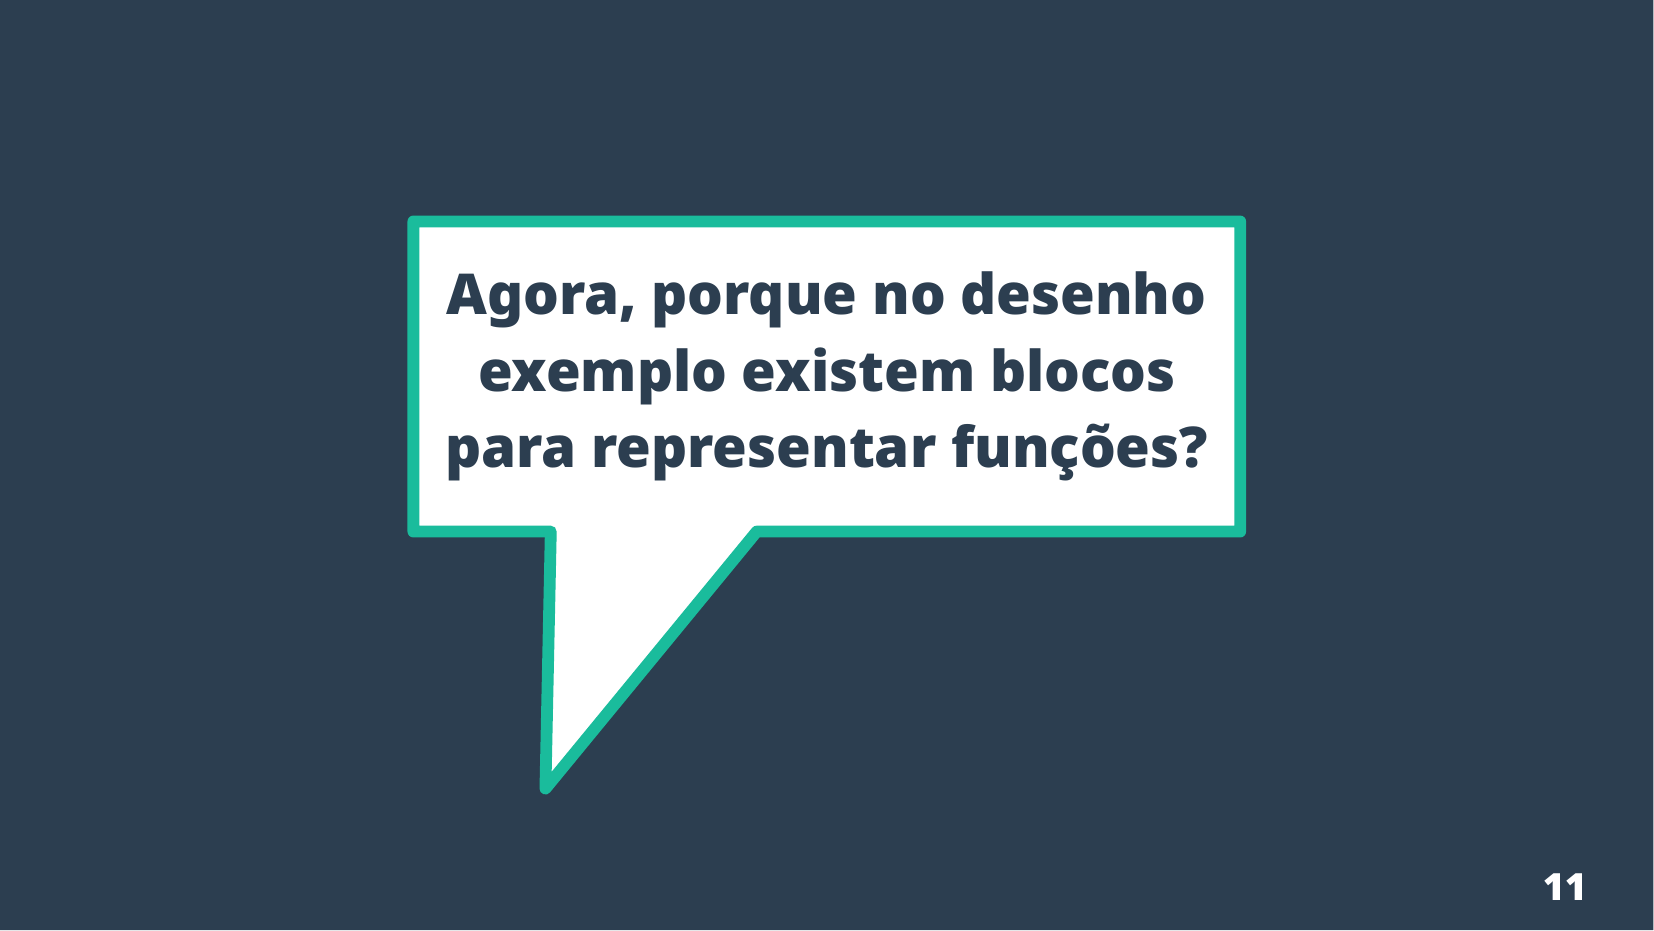

# Agora, porque no desenho exemplo existem blocos para representar funções?
11